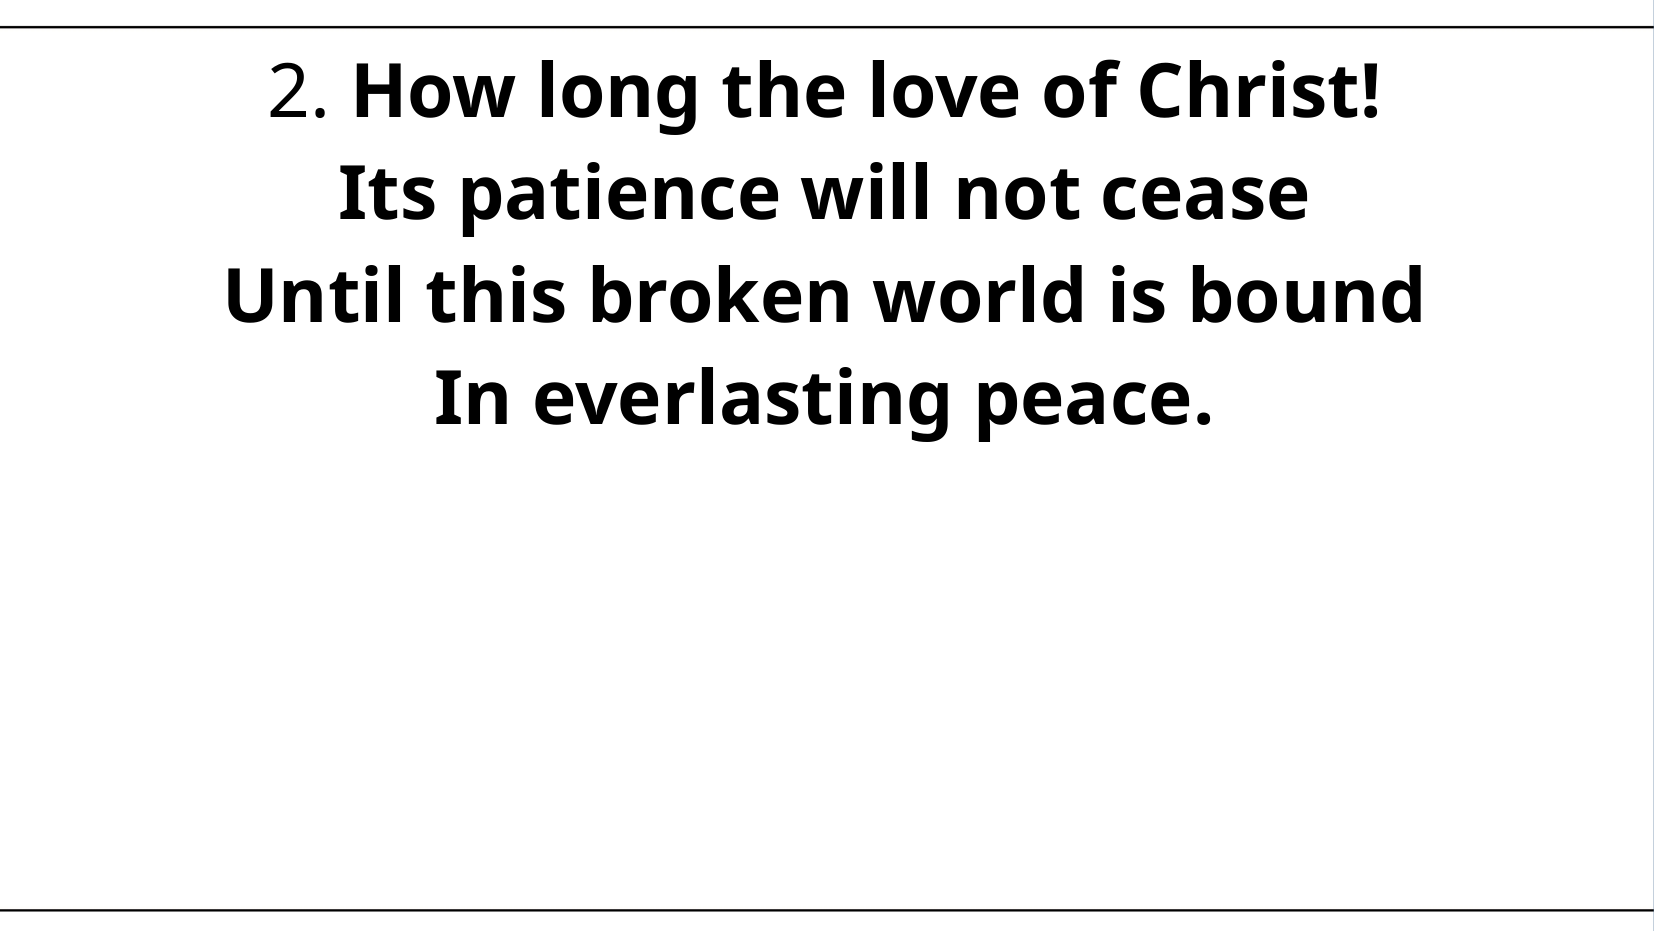

2. How long the love of Christ!
Its patience will not cease
Until this broken world is bound
In everlasting peace.